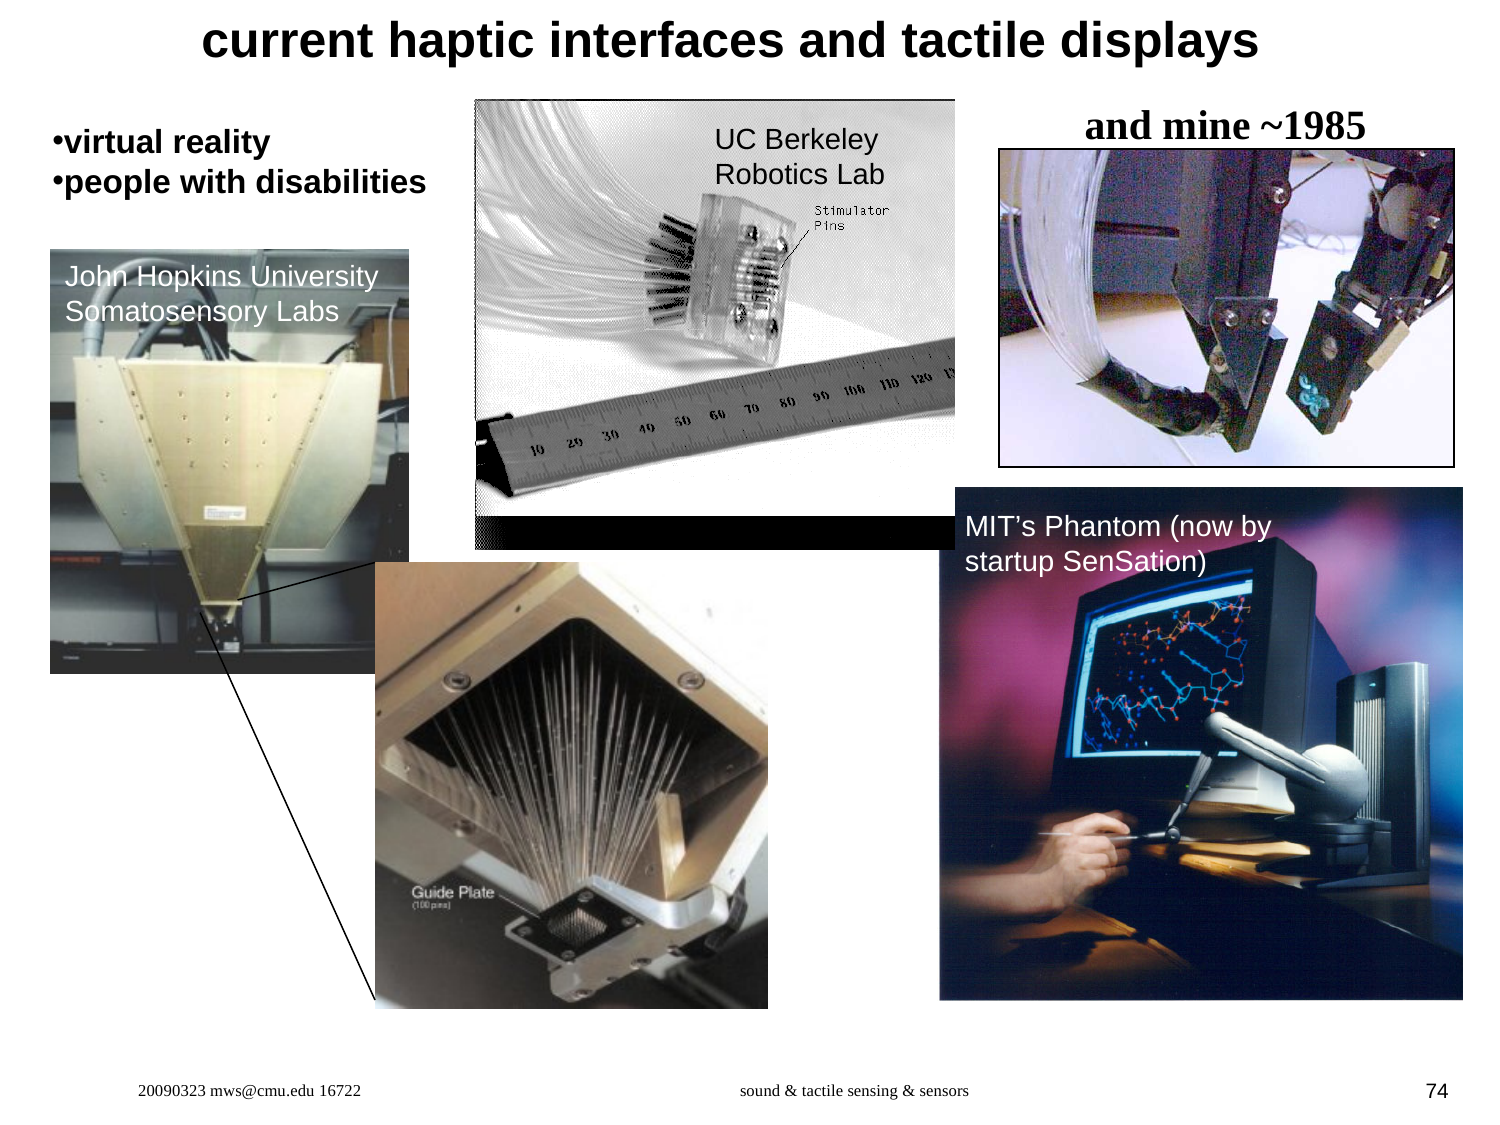

current haptic interfaces and tactile displays
and mine ~1985
virtual reality
people with disabilities
UC Berkeley
Robotics Lab
John Hopkins University
Somatosensory Labs
MIT’s Phantom (now by startup SenSation)
74
20090323 mws@cmu.edu 16722
sound & tactile sensing & sensors